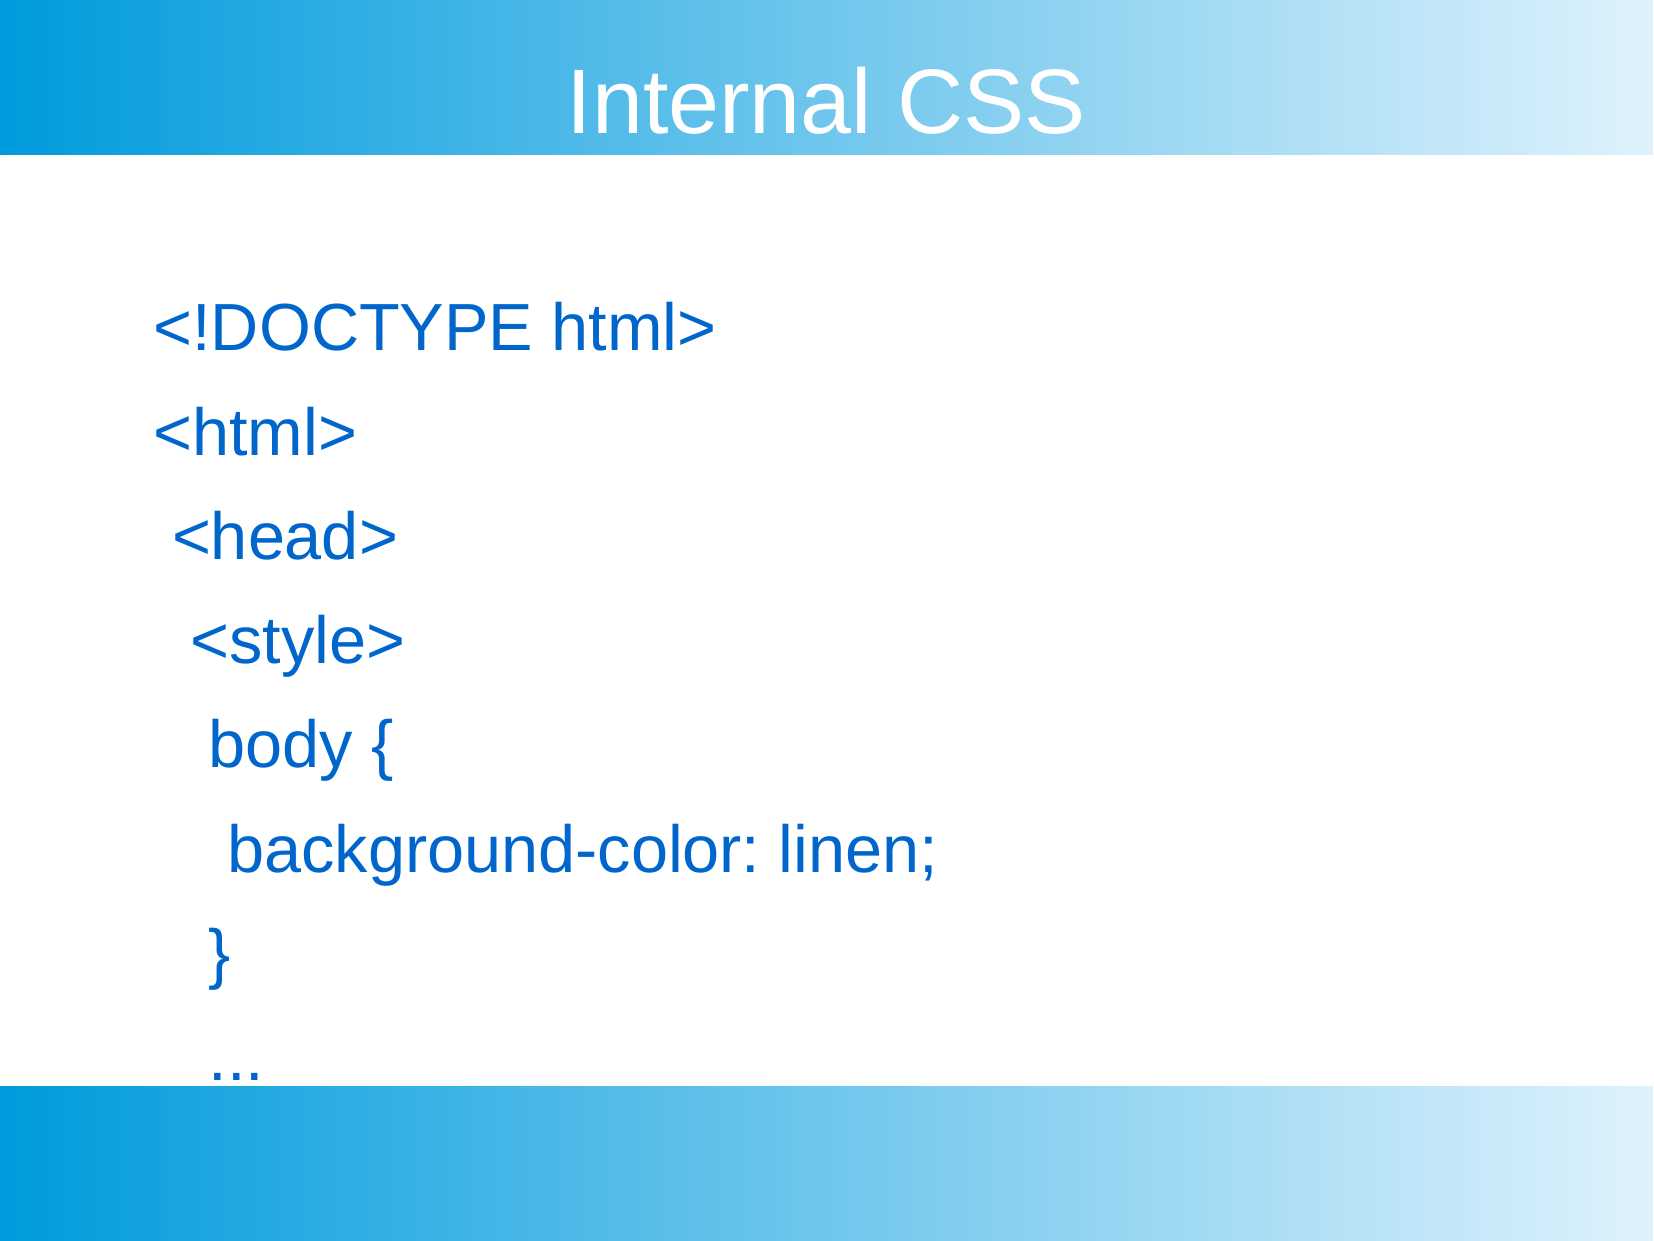

# Internal CSS
<!DOCTYPE html>
<html>
 <head>
 <style>
 body {
 background-color: linen;
 }
 ...